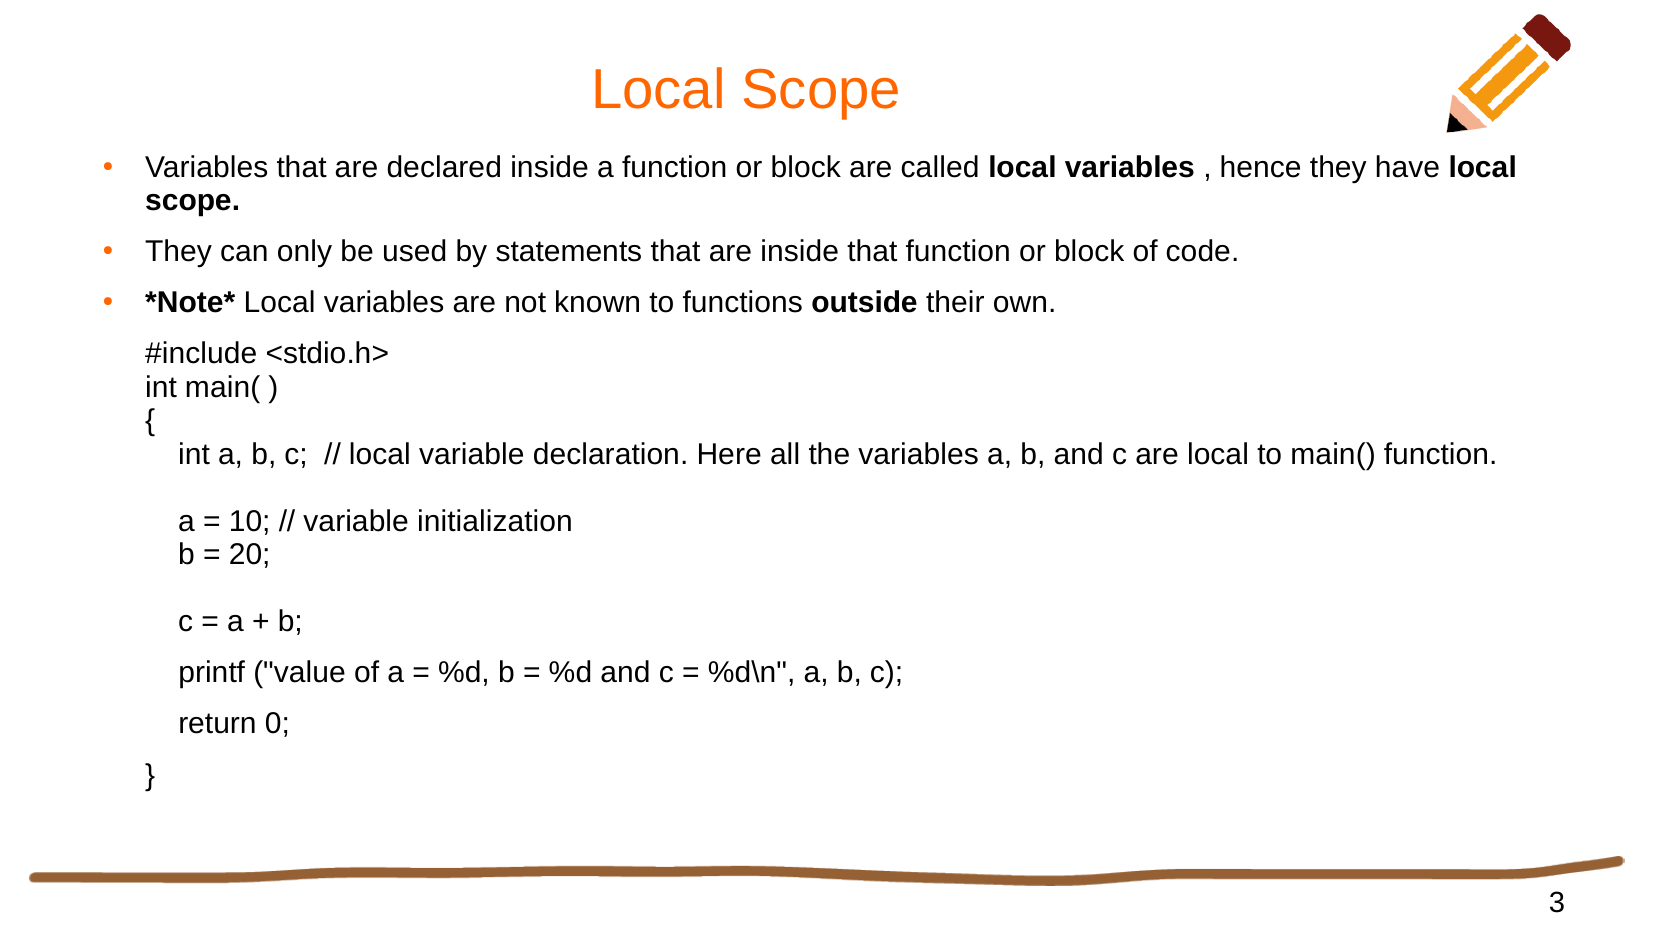

# Local Scope
Variables that are declared inside a function or block are called local variables , hence they have local scope.
They can only be used by statements that are inside that function or block of code.
*Note* Local variables are not known to functions outside their own.
#include <stdio.h>
int main( )
{
 int a, b, c; // local variable declaration. Here all the variables a, b, and c are local to main() function.
 a = 10; // variable initialization
 b = 20;
 c = a + b;
 printf ("value of a = %d, b = %d and c = %d\n", a, b, c);
 return 0;
}
3